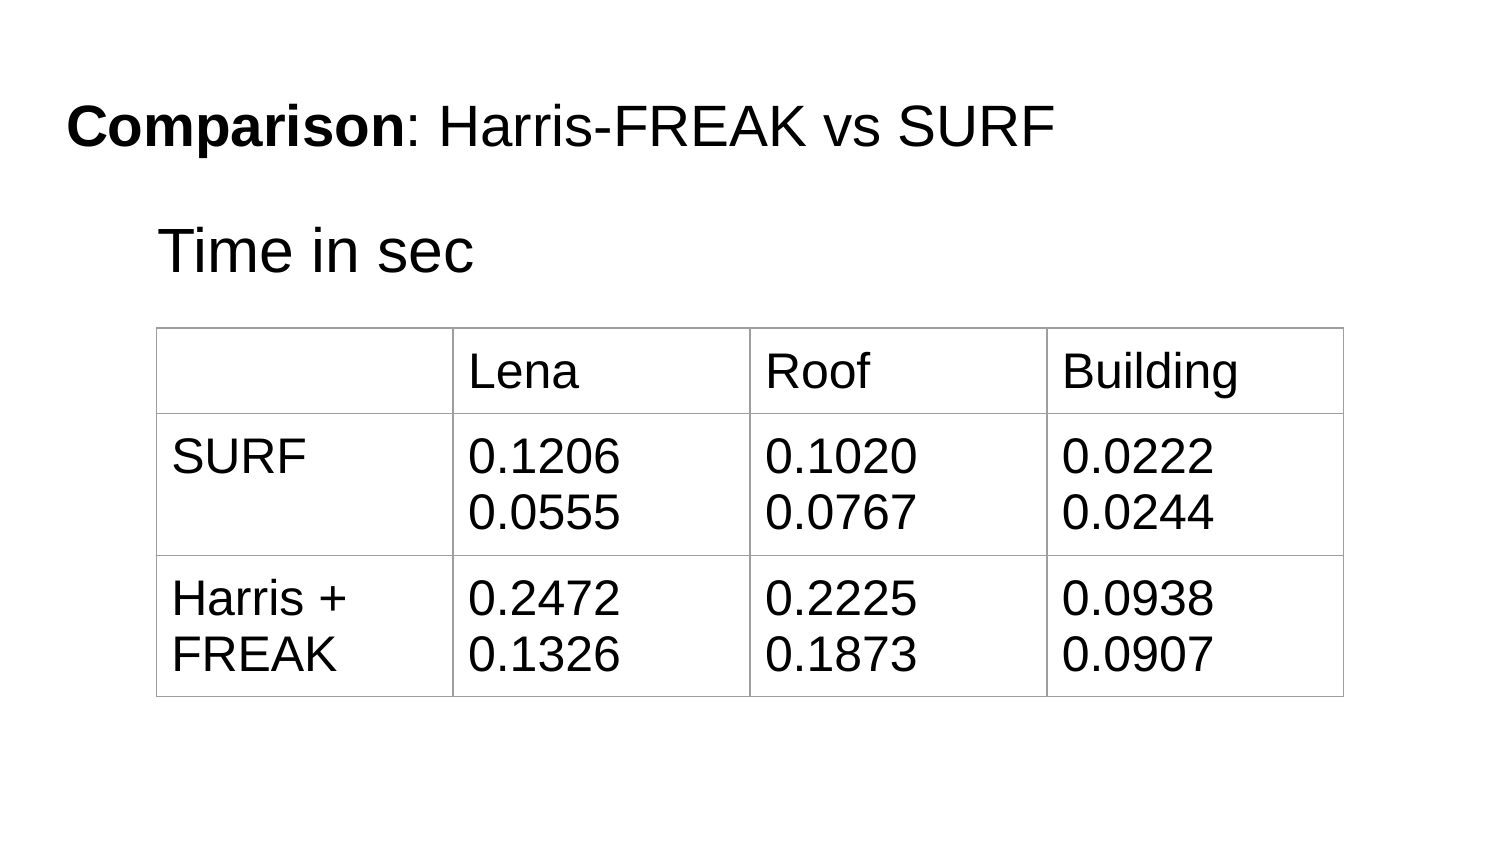

# Comparison: Harris-FREAK vs SURF
Time in sec
| | Lena | Roof | Building |
| --- | --- | --- | --- |
| SURF | 0.1206 0.0555 | 0.1020 0.0767 | 0.0222 0.0244 |
| Harris + FREAK | 0.2472 0.1326 | 0.2225 0.1873 | 0.0938 0.0907 |